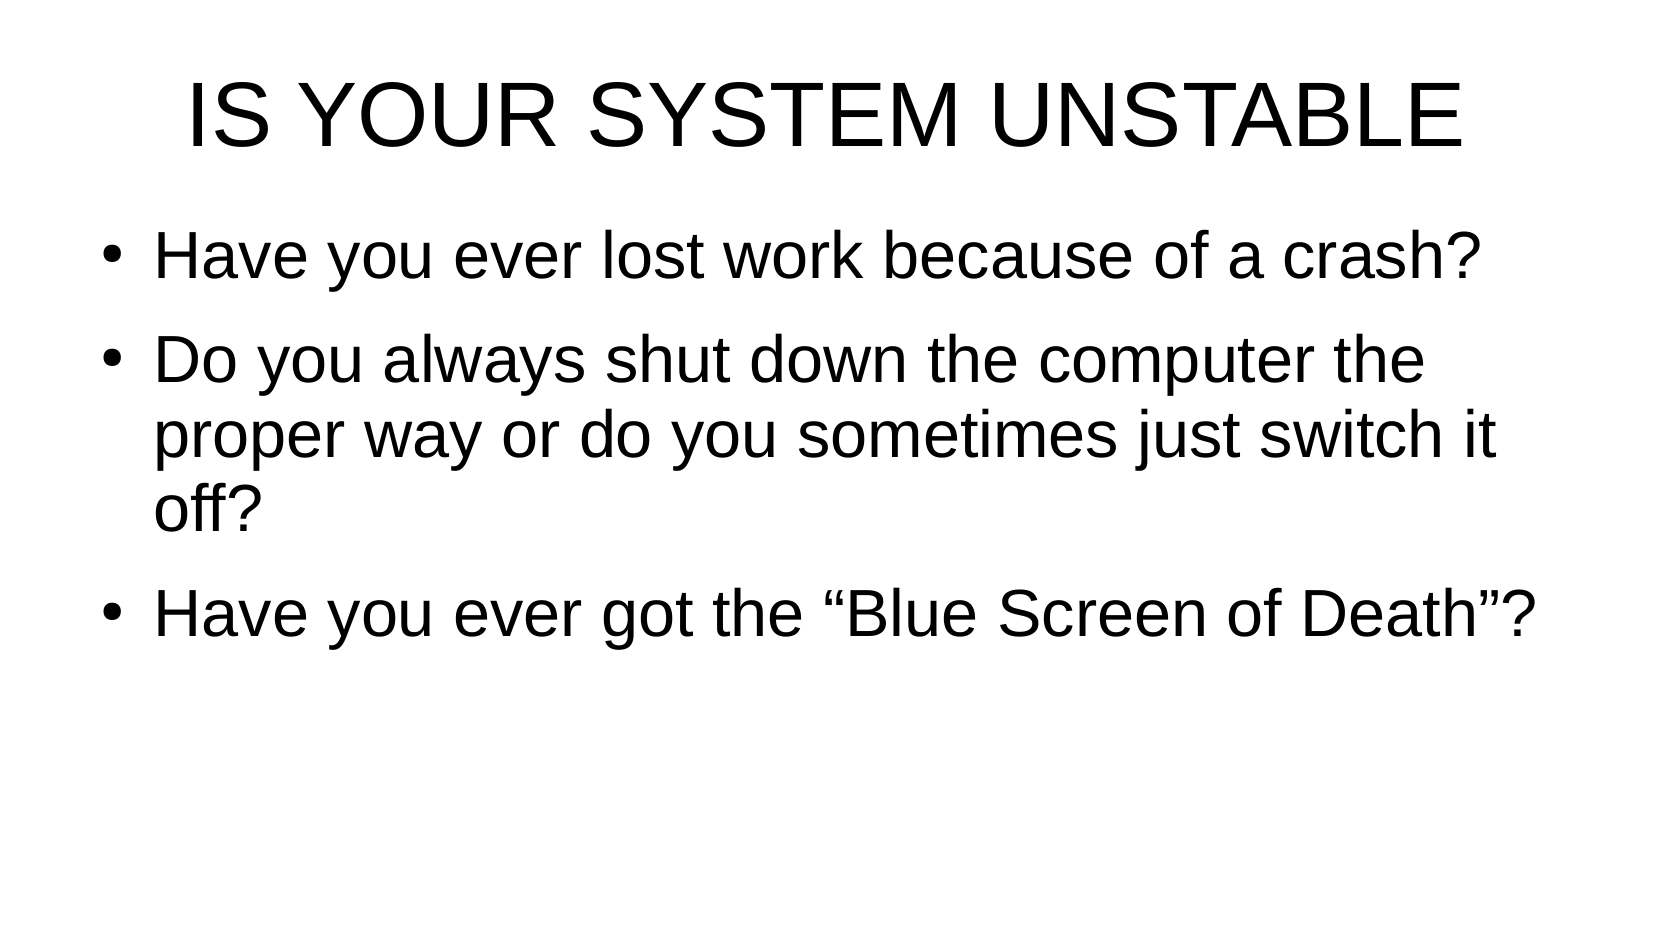

# IS YOUR SYSTEM UNSTABLE
Have you ever lost work because of a crash?
Do you always shut down the computer the proper way or do you sometimes just switch it off?
Have you ever got the “Blue Screen of Death”?